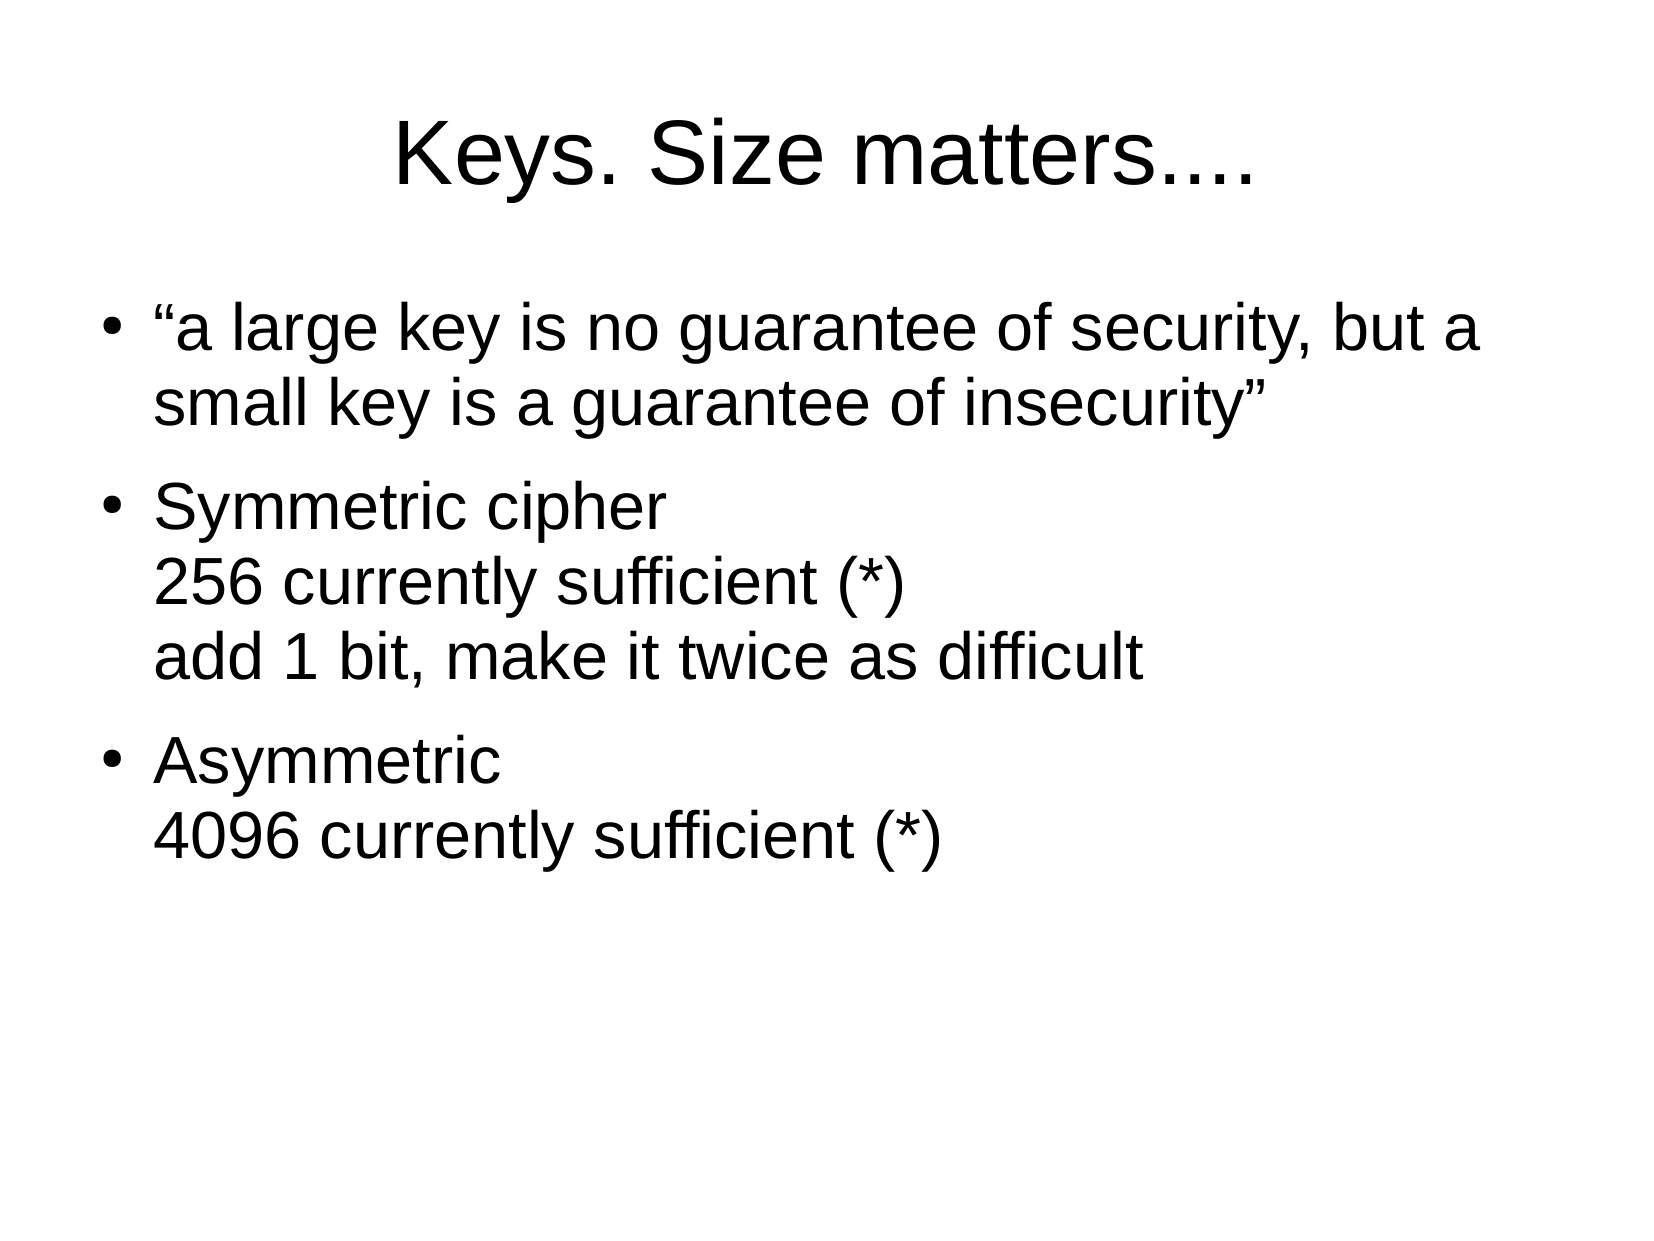

# Keys. Size matters....
“a large key is no guarantee of security, but a small key is a guarantee of insecurity”
Symmetric cipher
256 currently sufficient (*)
add 1 bit, make it twice as difficult
Asymmetric
4096 currently sufficient (*)